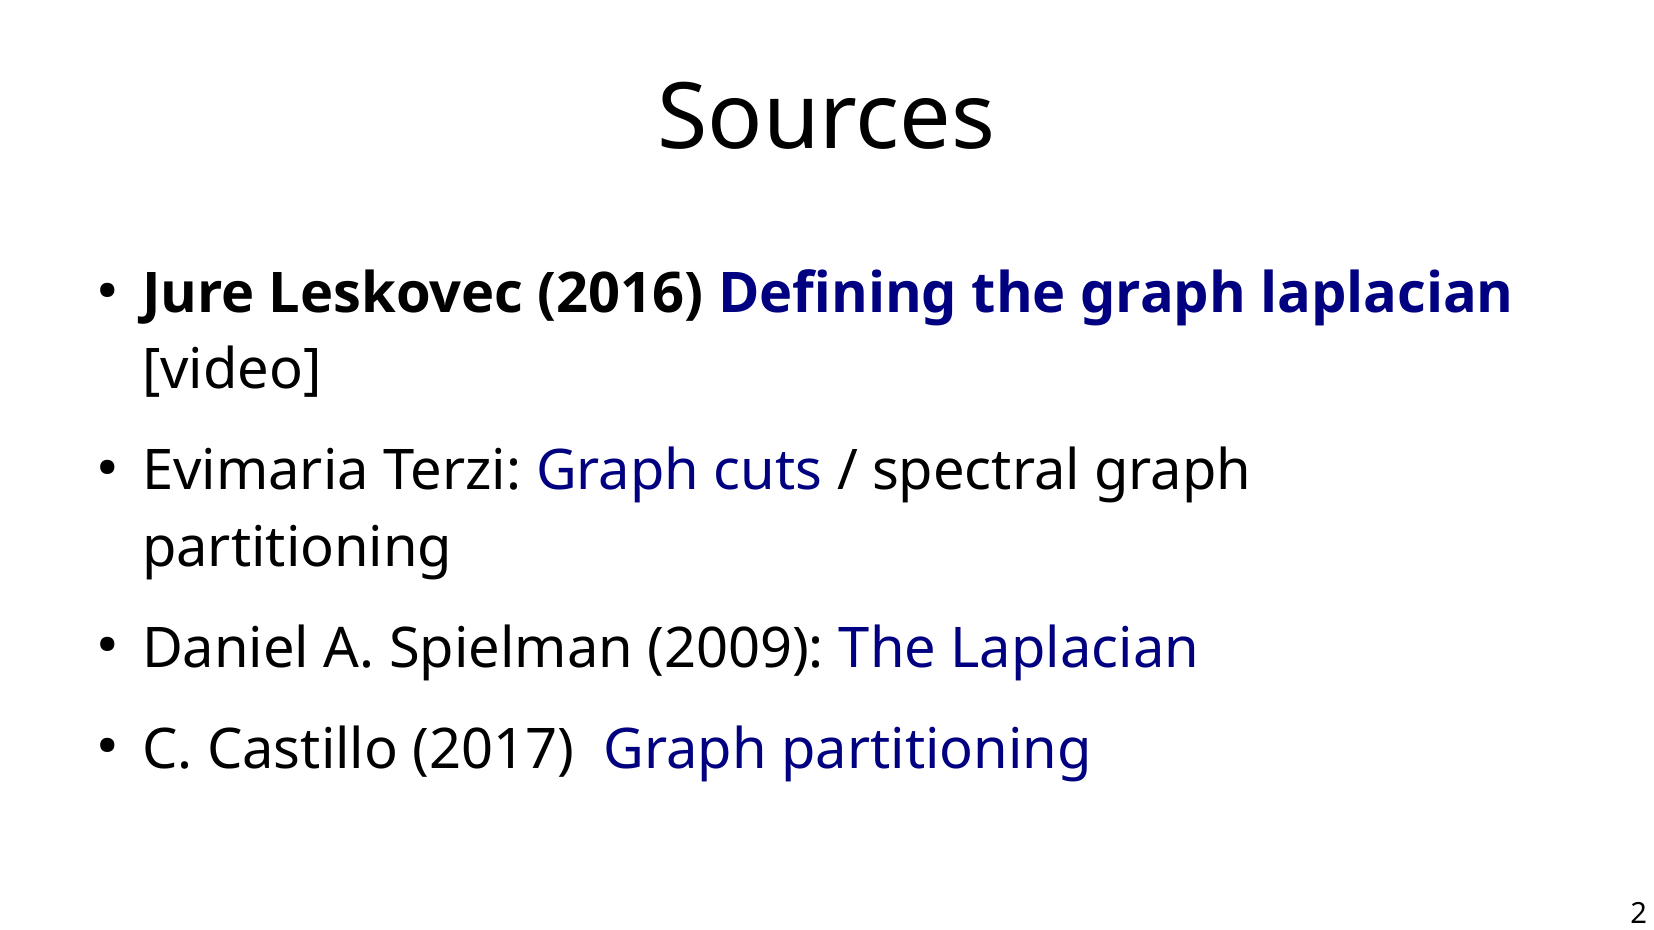

# Sources
Jure Leskovec (2016) Defining the graph laplacian [video]
Evimaria Terzi: Graph cuts / spectral graph partitioning
Daniel A. Spielman (2009): The Laplacian
C. Castillo (2017) Graph partitioning
2